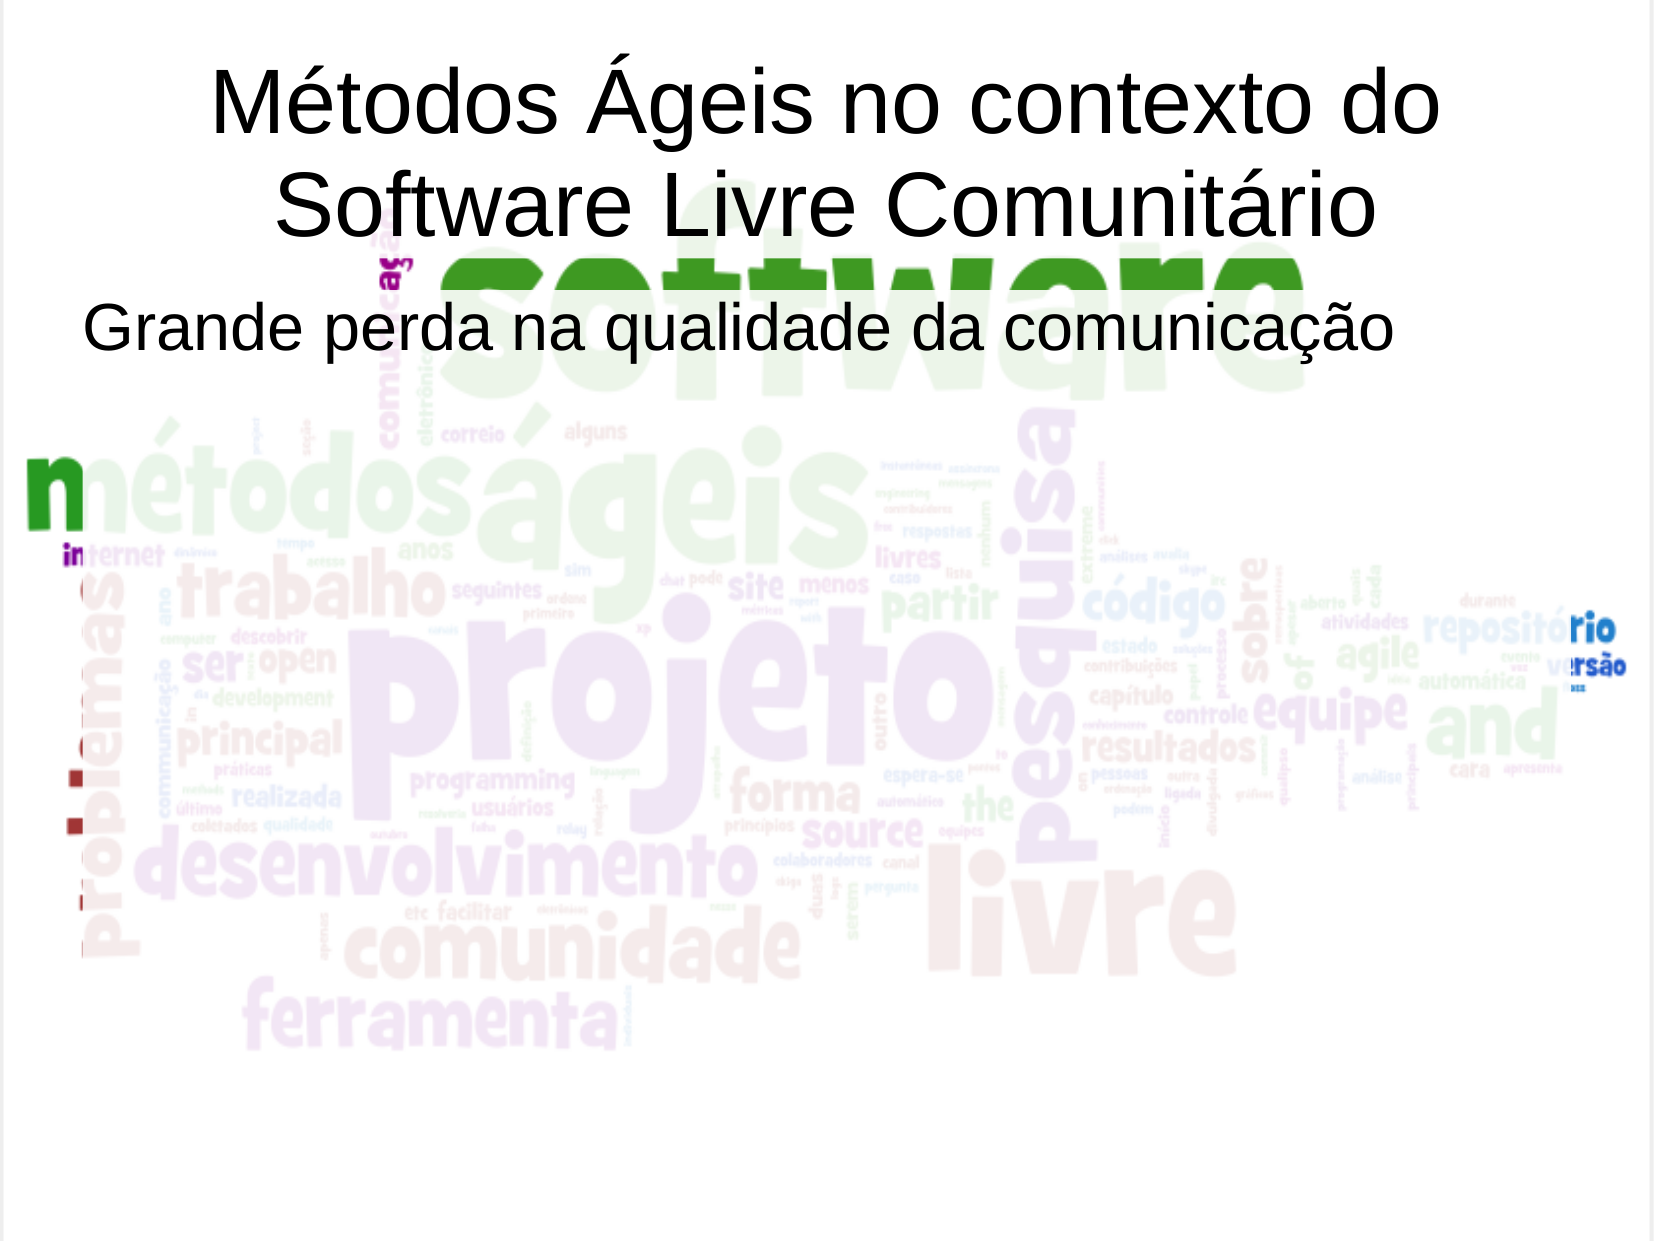

# Métodos Ágeis no contexto do Software Livre Comunitário
Grande perda na qualidade da comunicação